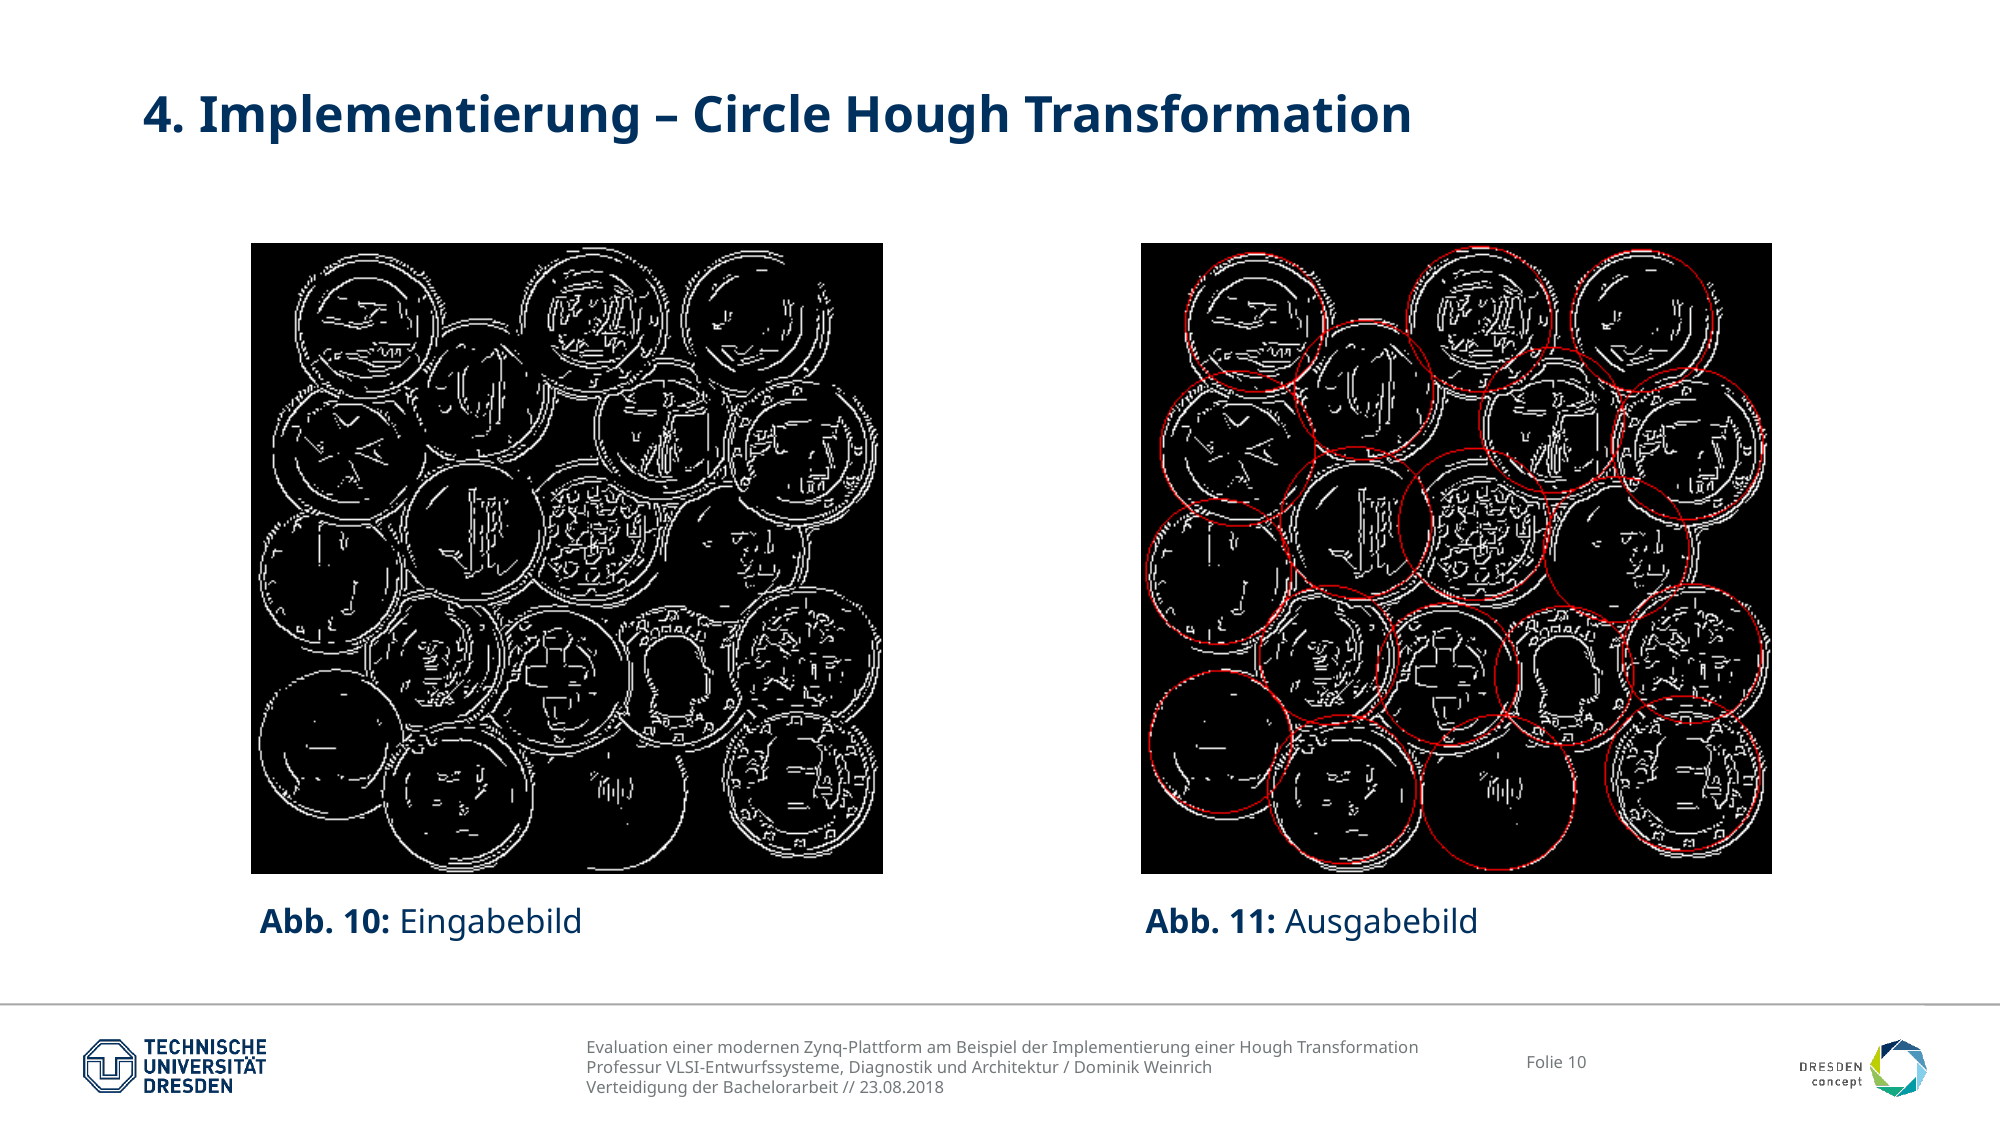

# 4. Implementierung – Circle Hough Transformation
Abb. 10: Eingabebild
Abb. 11: Ausgabebild